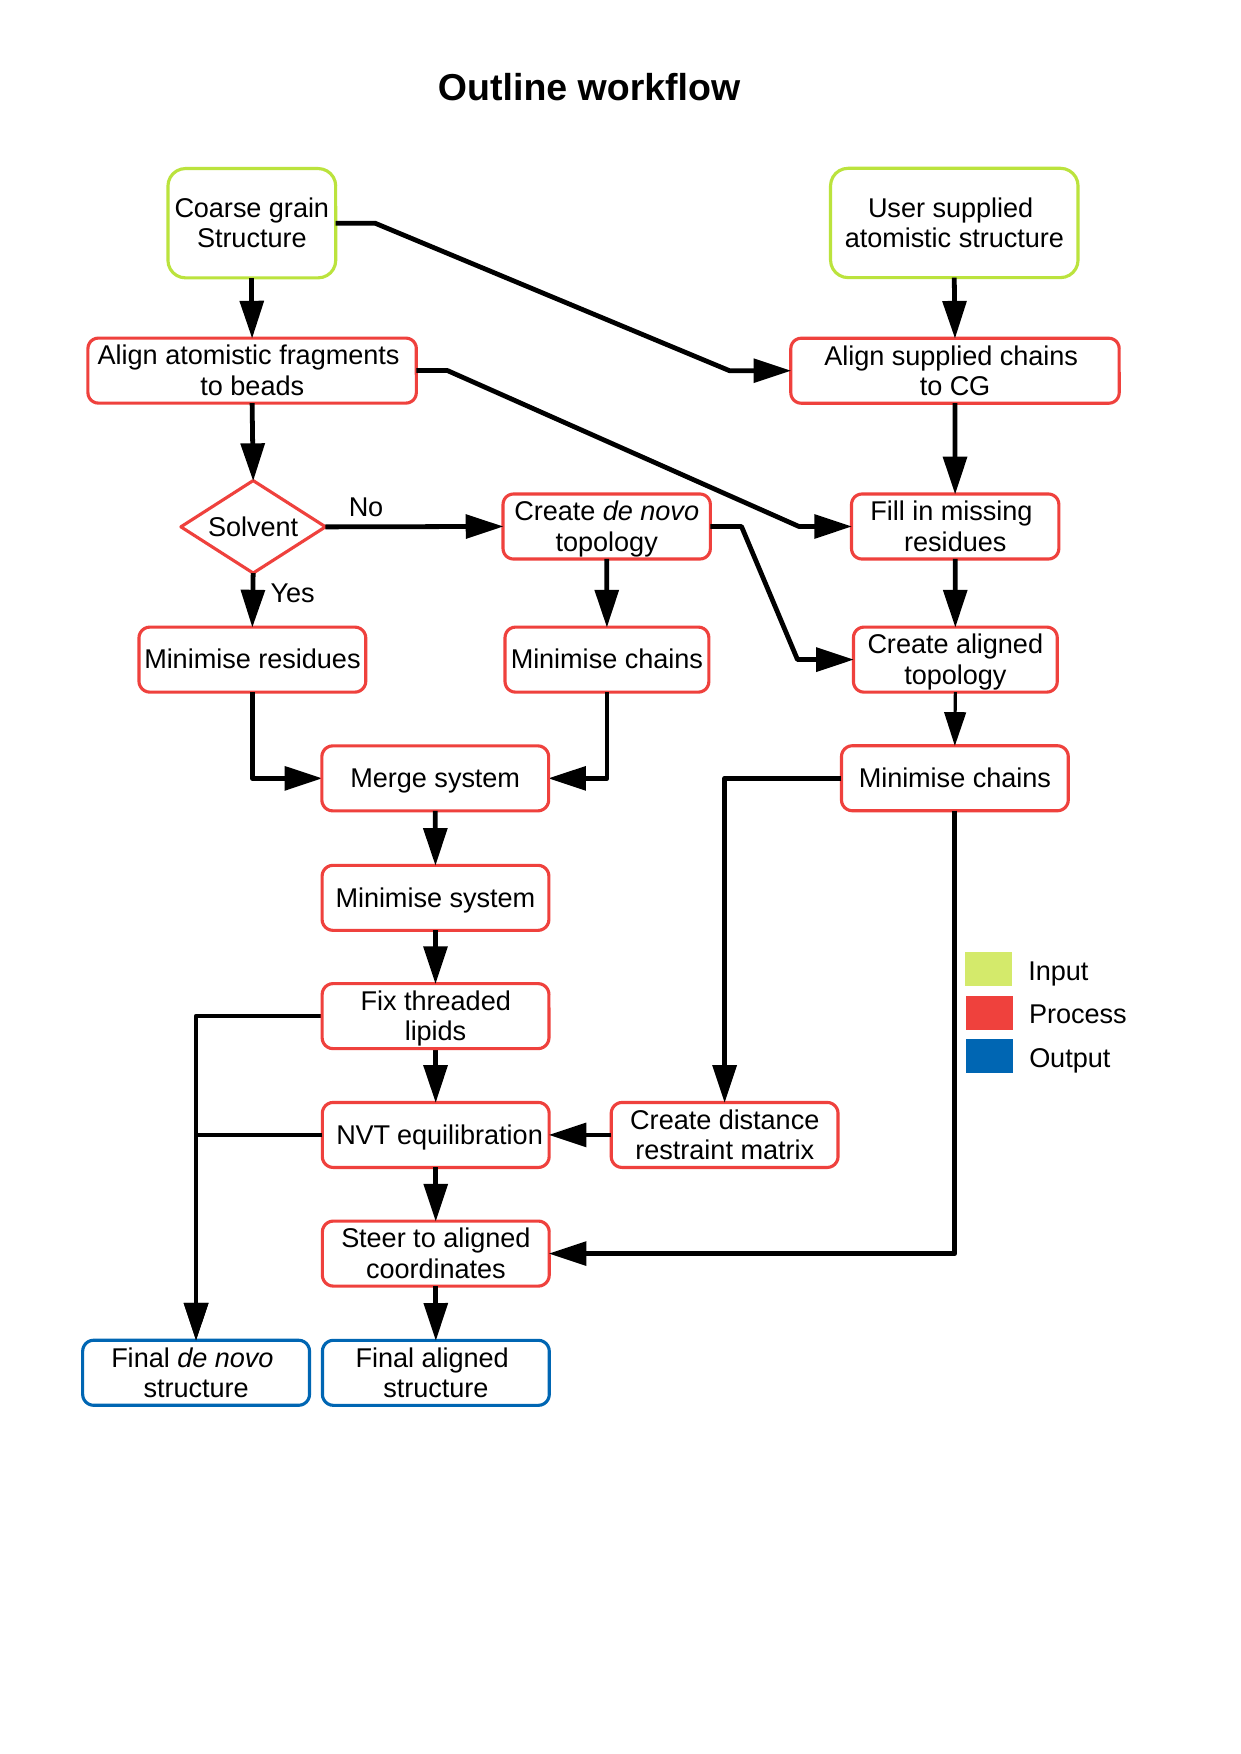

Outline workflow
User supplied
atomistic structure
Coarse grain
Structure
Align atomistic fragments
to beads
Align supplied chains
to CG
Solvent
No
Create de novo
topology
Fill in missing
residues
Yes
Minimise residues
Minimise chains
Create aligned
topology
Minimise chains
Merge system
Minimise system
Input
Fix threaded
lipids
Process
Output
 NVT equilibration
Create distance
restraint matrix
Steer to aligned
coordinates
Final de novo
structure
Final aligned
structure